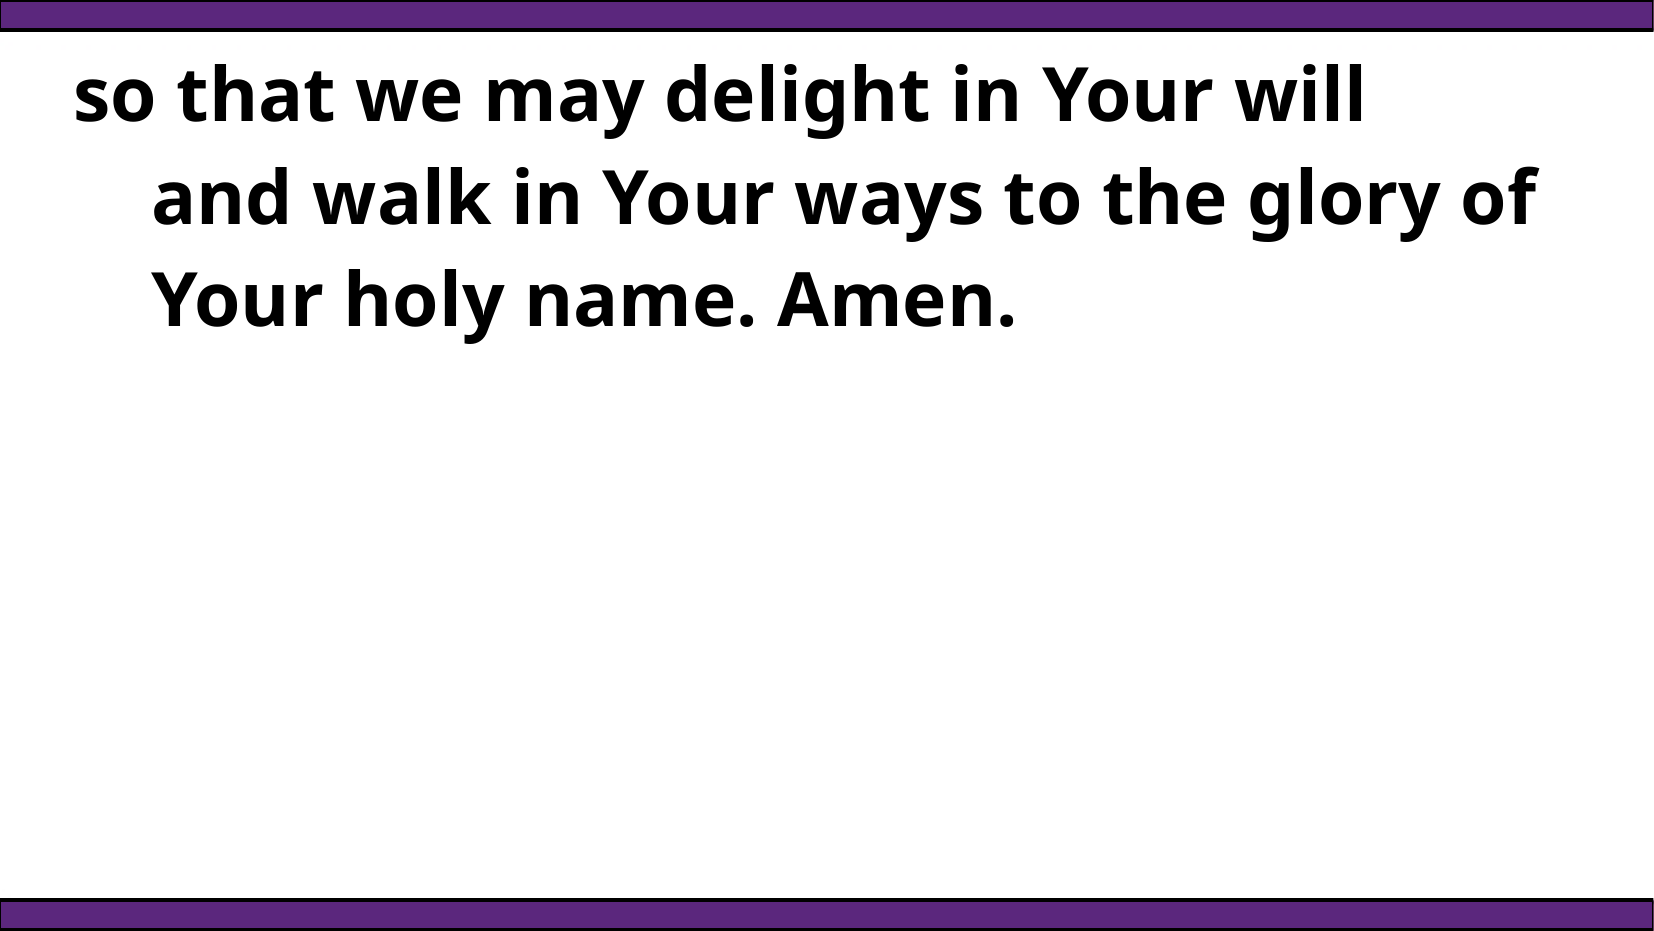

so that we may delight in Your will
 and walk in Your ways to the glory of
 Your holy name. Amen.